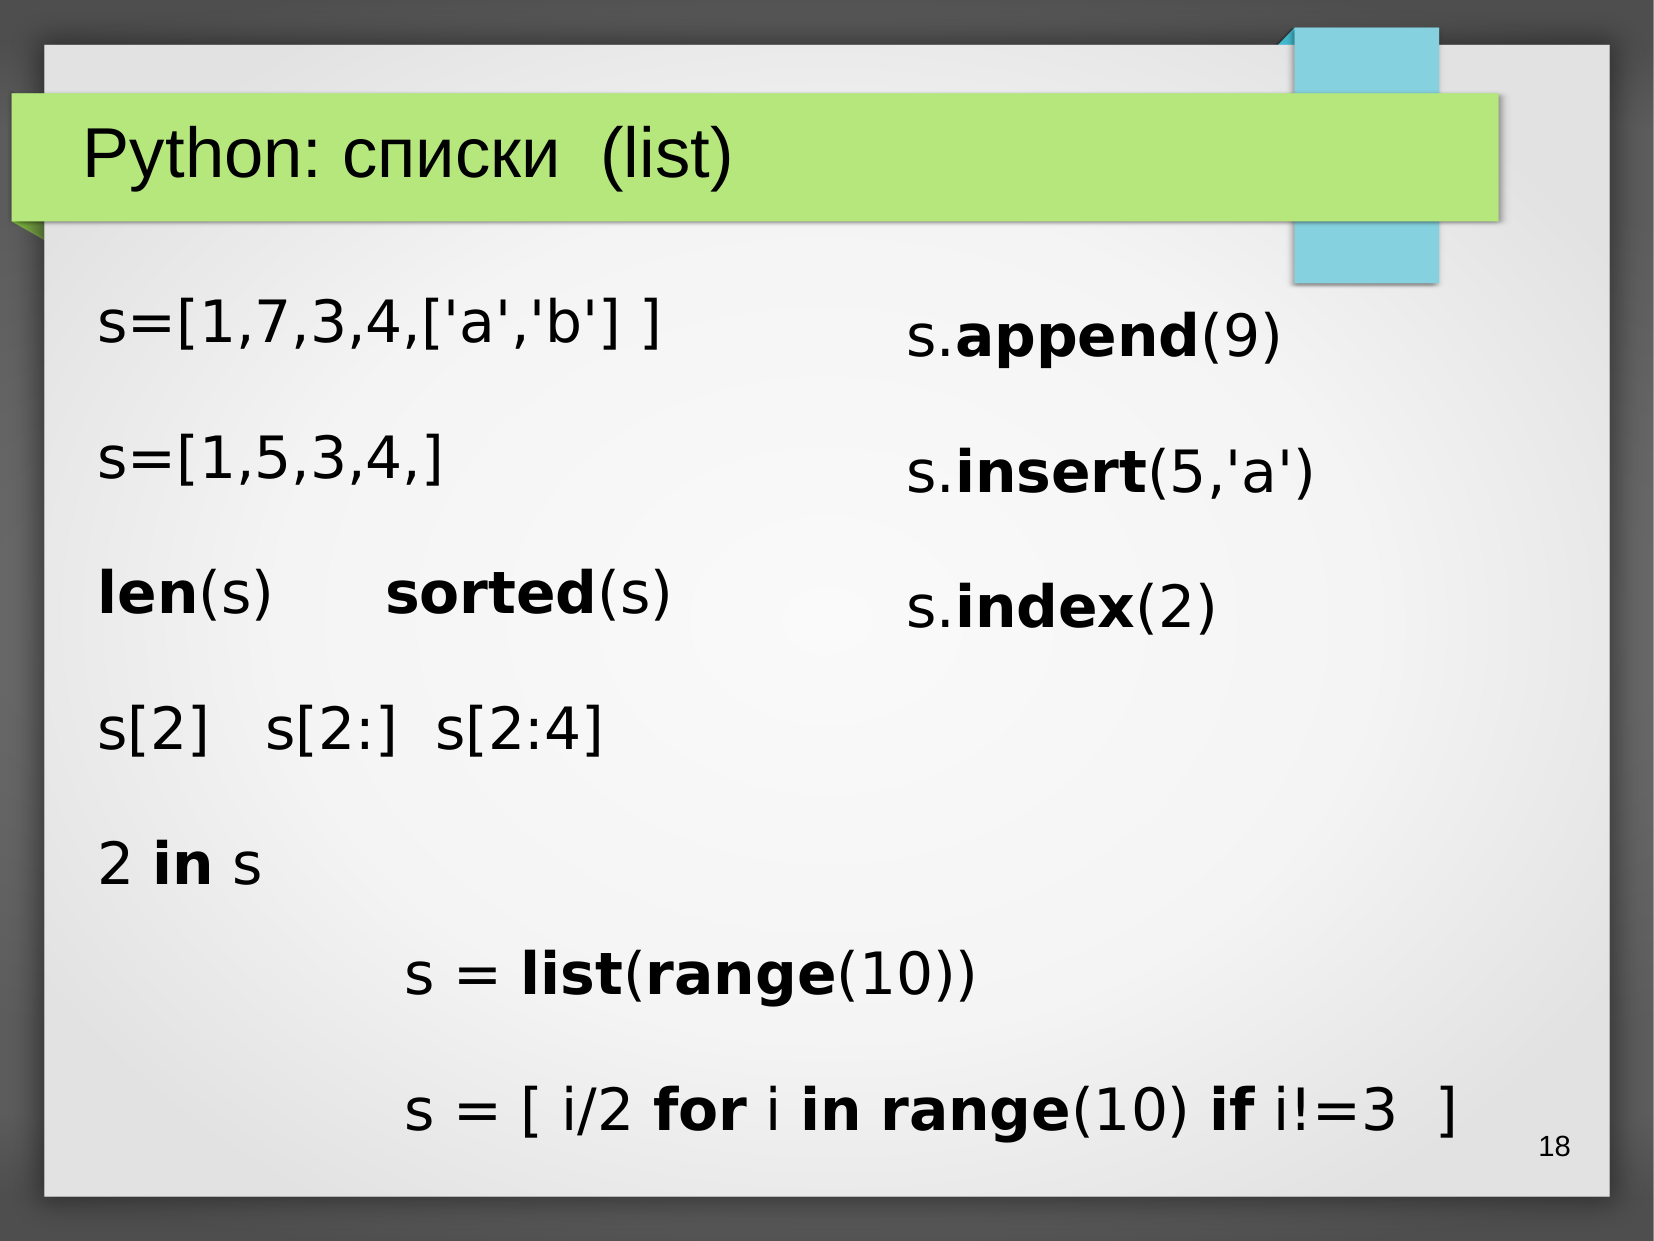

# Python: списки (list)
s=[1,7,3,4,['a','b'] ]
s=[1,5,3,4,]
len(s) sorted(s)
s[2] s[2:] s[2:4]
2 in s
s.append(9)
s.insert(5,'a')
s.index(2)
s = list(range(10))
s = [ i/2 for i in range(10) if i!=3 ]
18